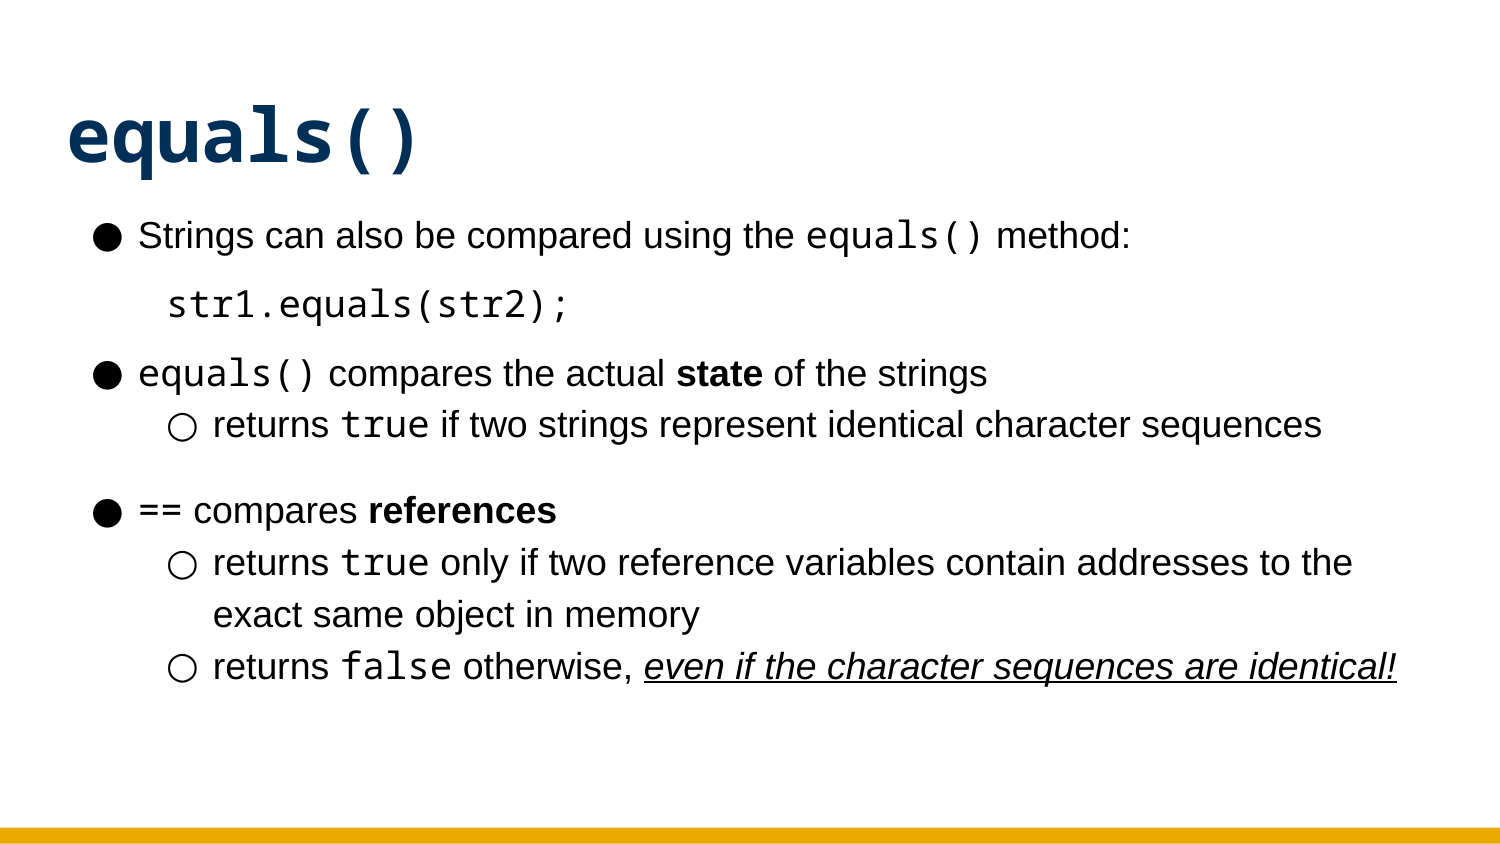

equals()
Strings can also be compared using the equals() method:
	str1.equals(str2);
equals() compares the actual state of the strings
returns true if two strings represent identical character sequences
== compares references
returns true only if two reference variables contain addresses to the exact same object in memory
returns false otherwise, even if the character sequences are identical!